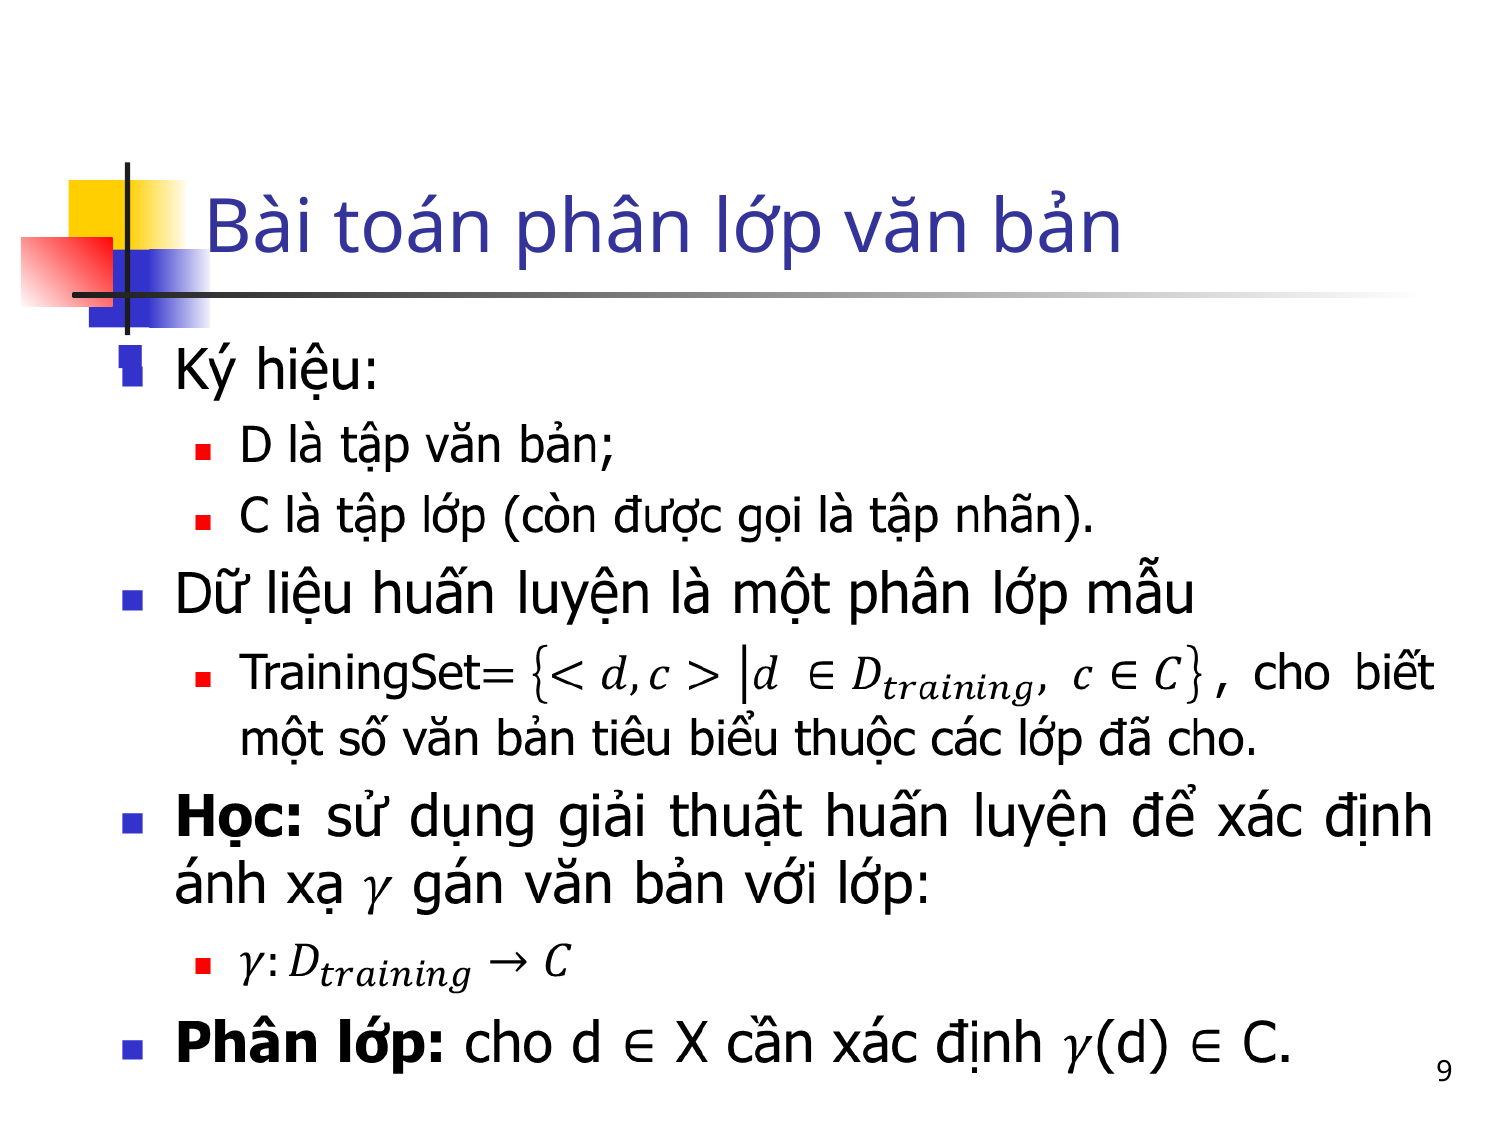

# Bài toán phân lớp văn bản